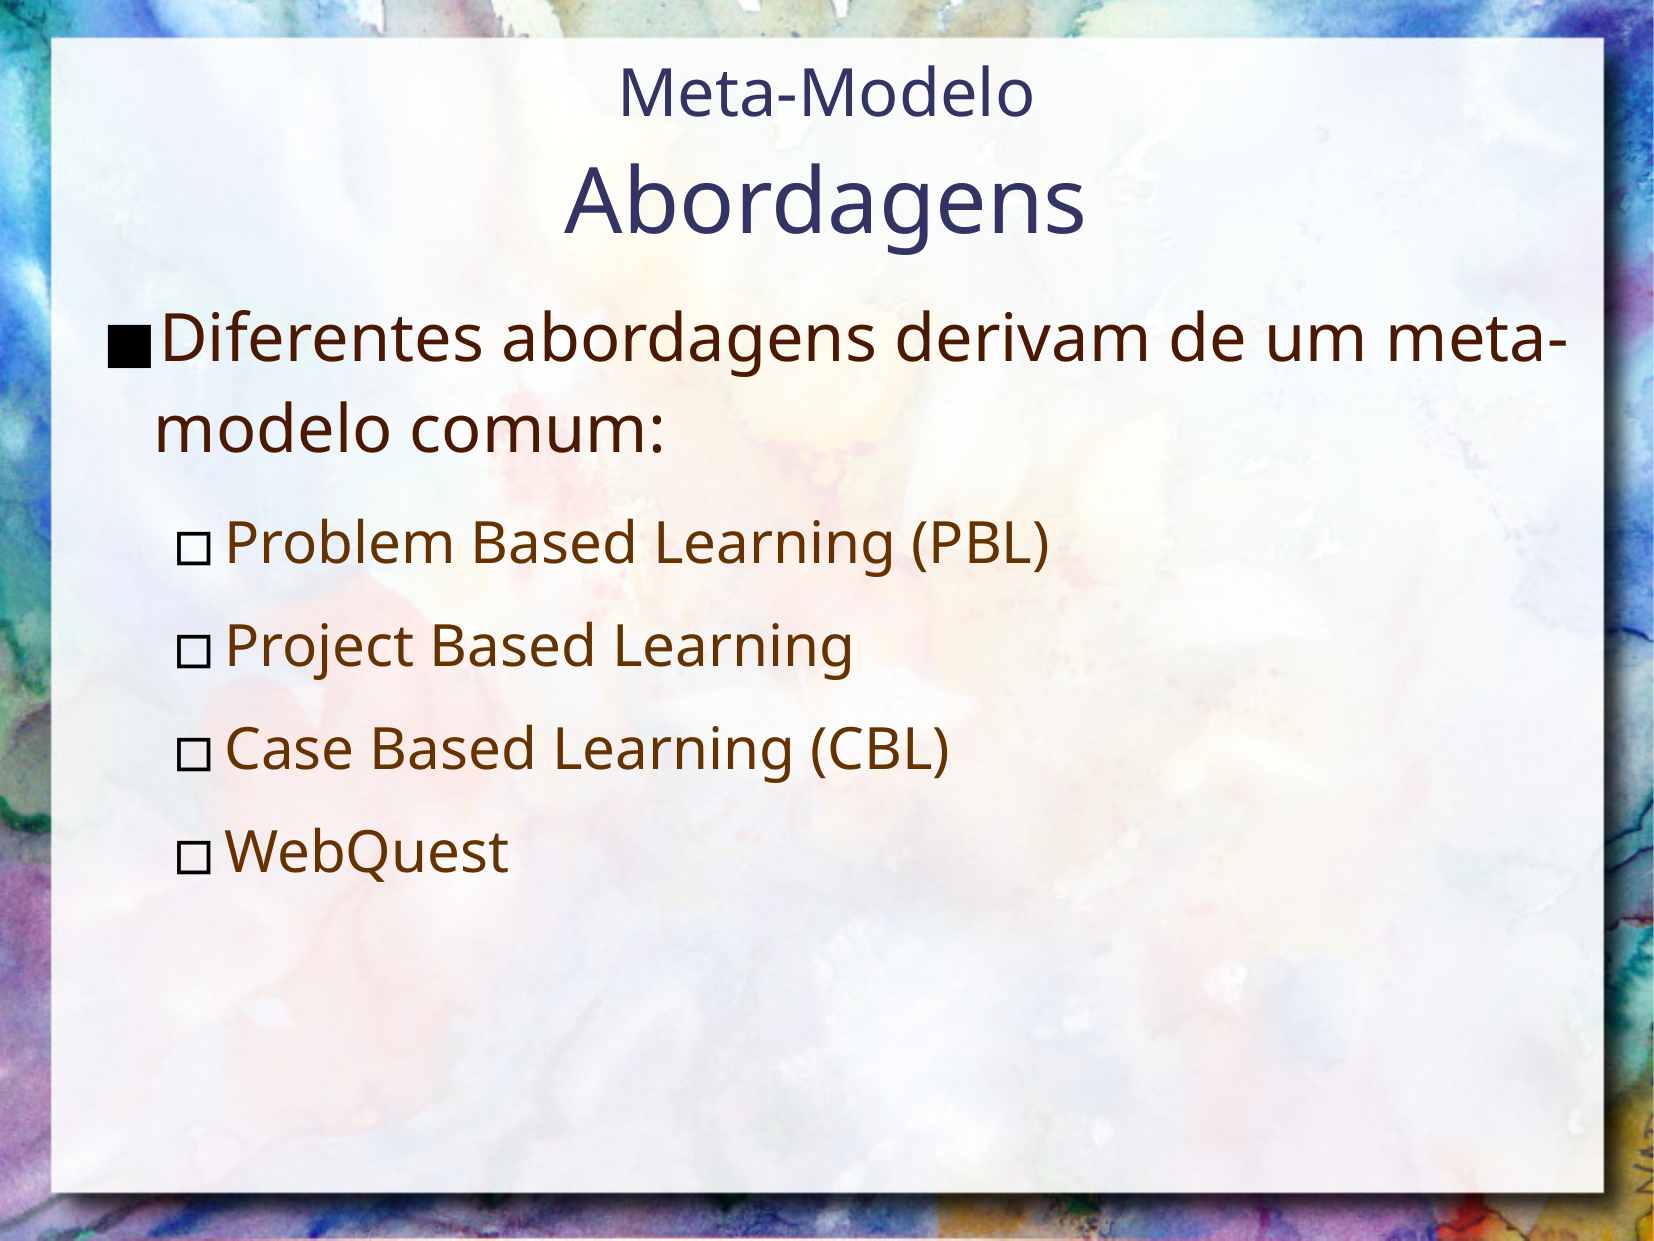

# Meta-Modelo Abordagens
Diferentes abordagens derivam de um meta-modelo comum:
Problem Based Learning (PBL)
Project Based Learning
Case Based Learning (CBL)
WebQuest